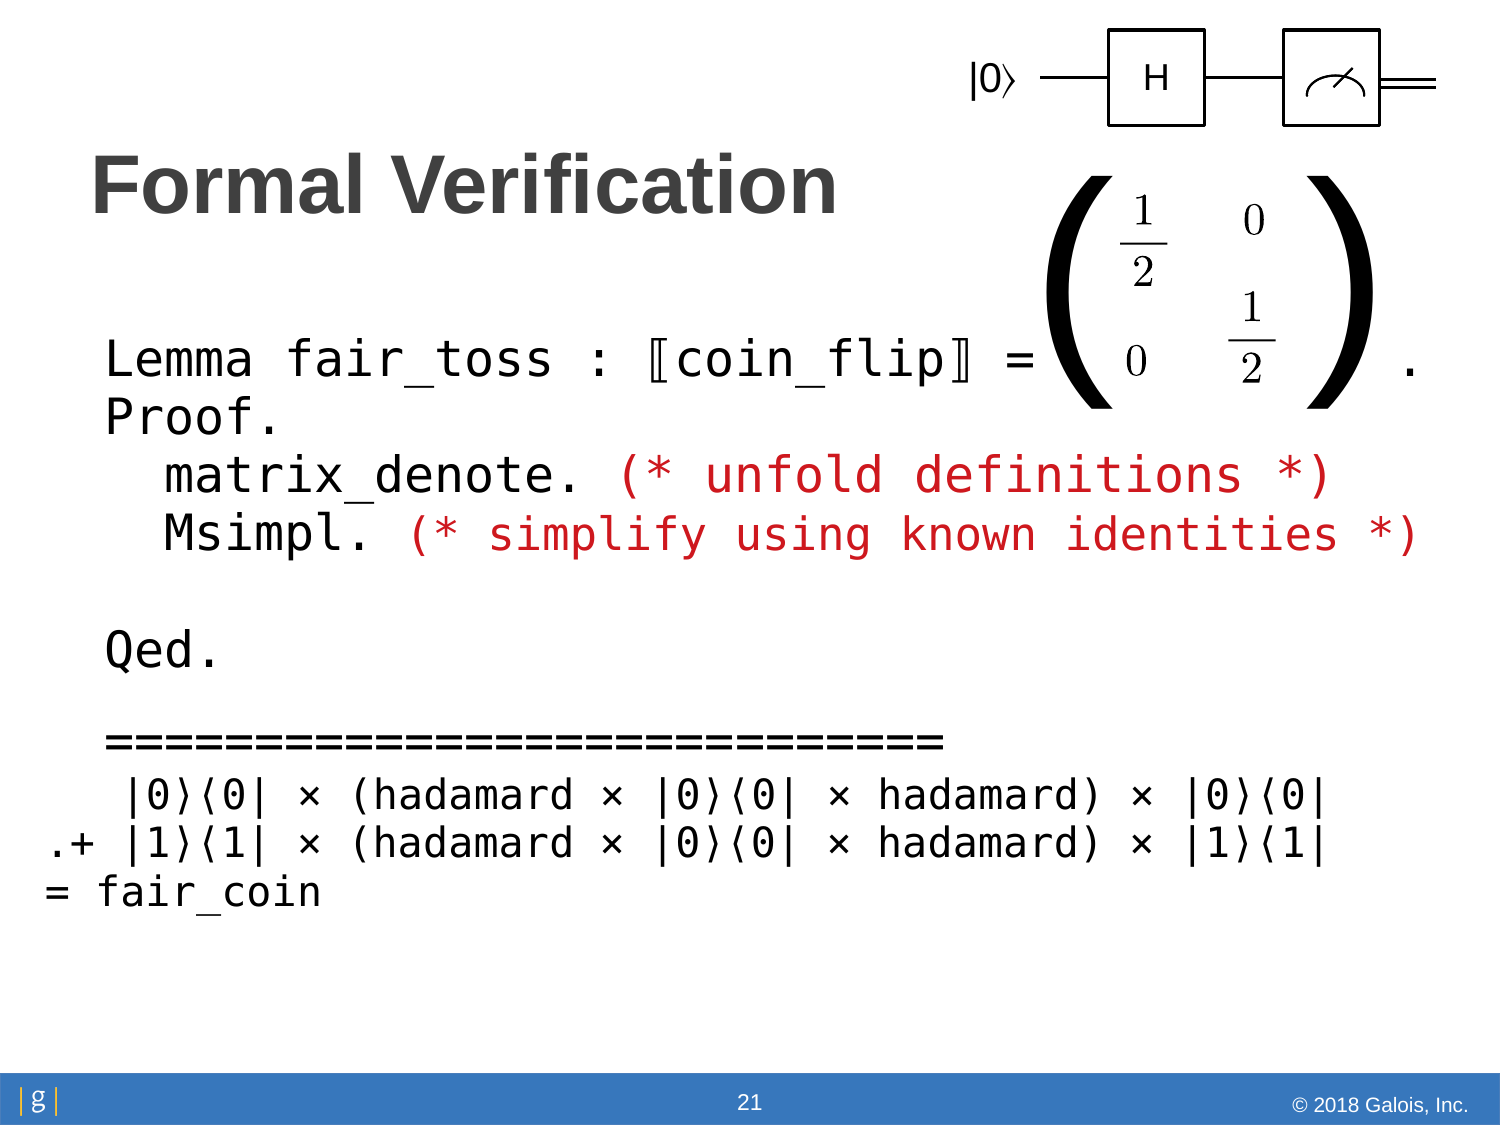

|0〉
H
# Formal Verification
(
)
Lemma fair_toss : ⟦coin_flip⟧ = .
Proof.
 matrix_denote. (* unfold definitions *)
 Msimpl. (* simplify using known identities *)
Qed.
 ============================
 |0⟩⟨0| × (hadamard × |0⟩⟨0| × hadamard) × |0⟩⟨0|
.+ |1⟩⟨1| × (hadamard × |0⟩⟨0| × hadamard) × |1⟩⟨1|
= fair_coin